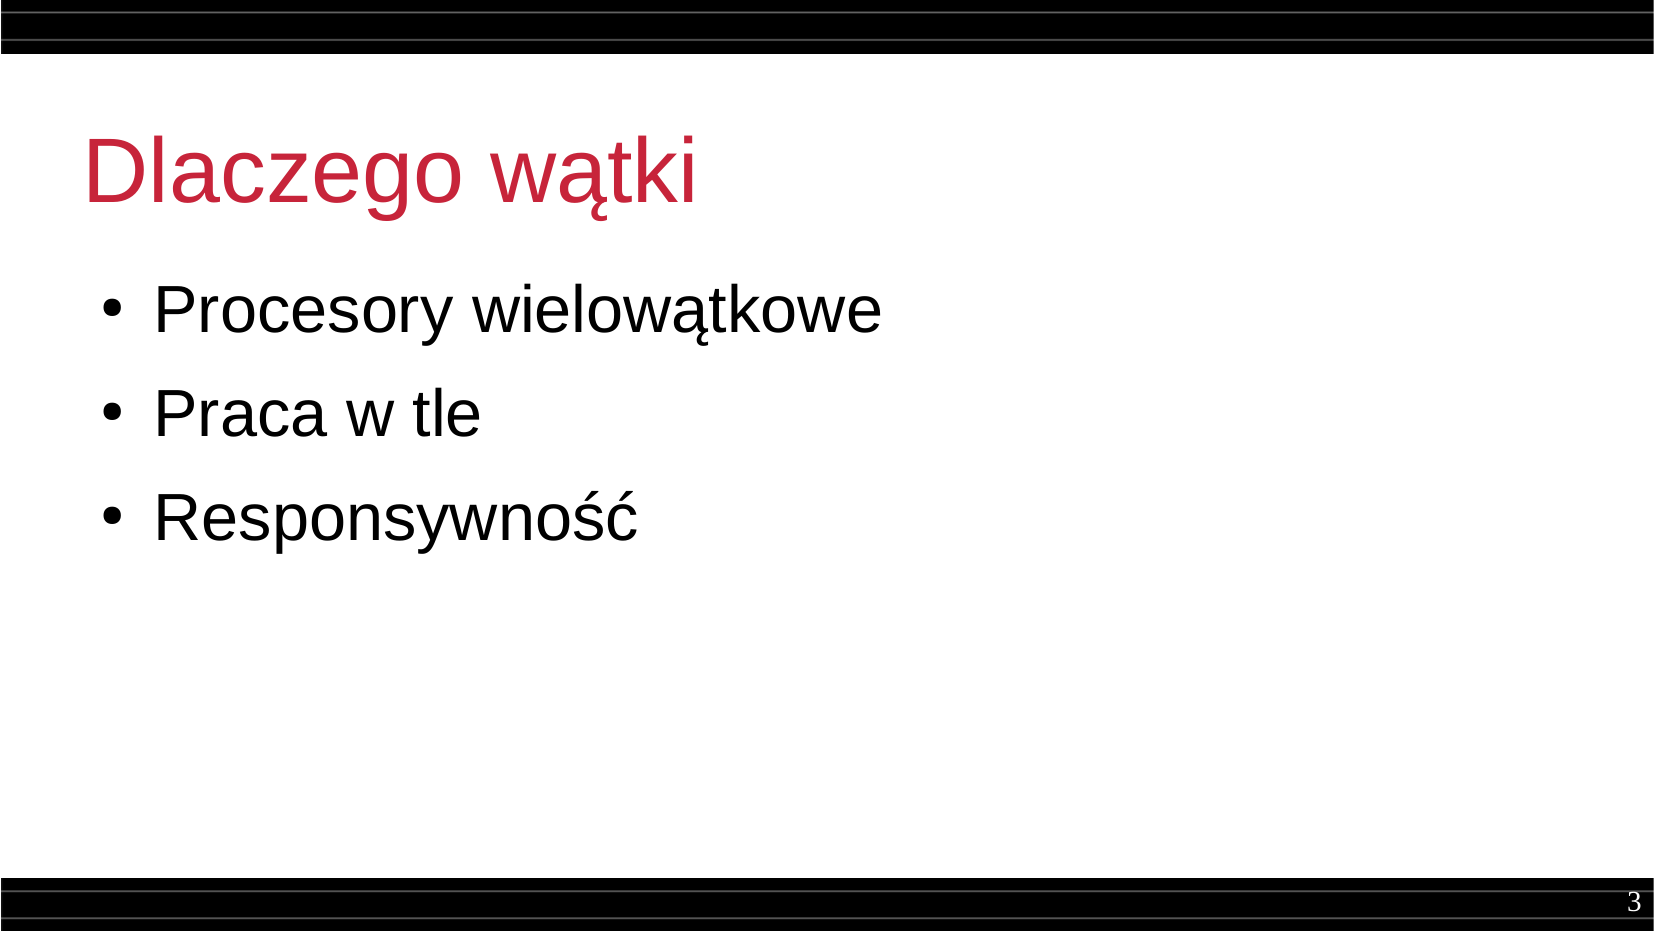

# Dlaczego wątki
Procesory wielowątkowe
Praca w tle
Responsywność